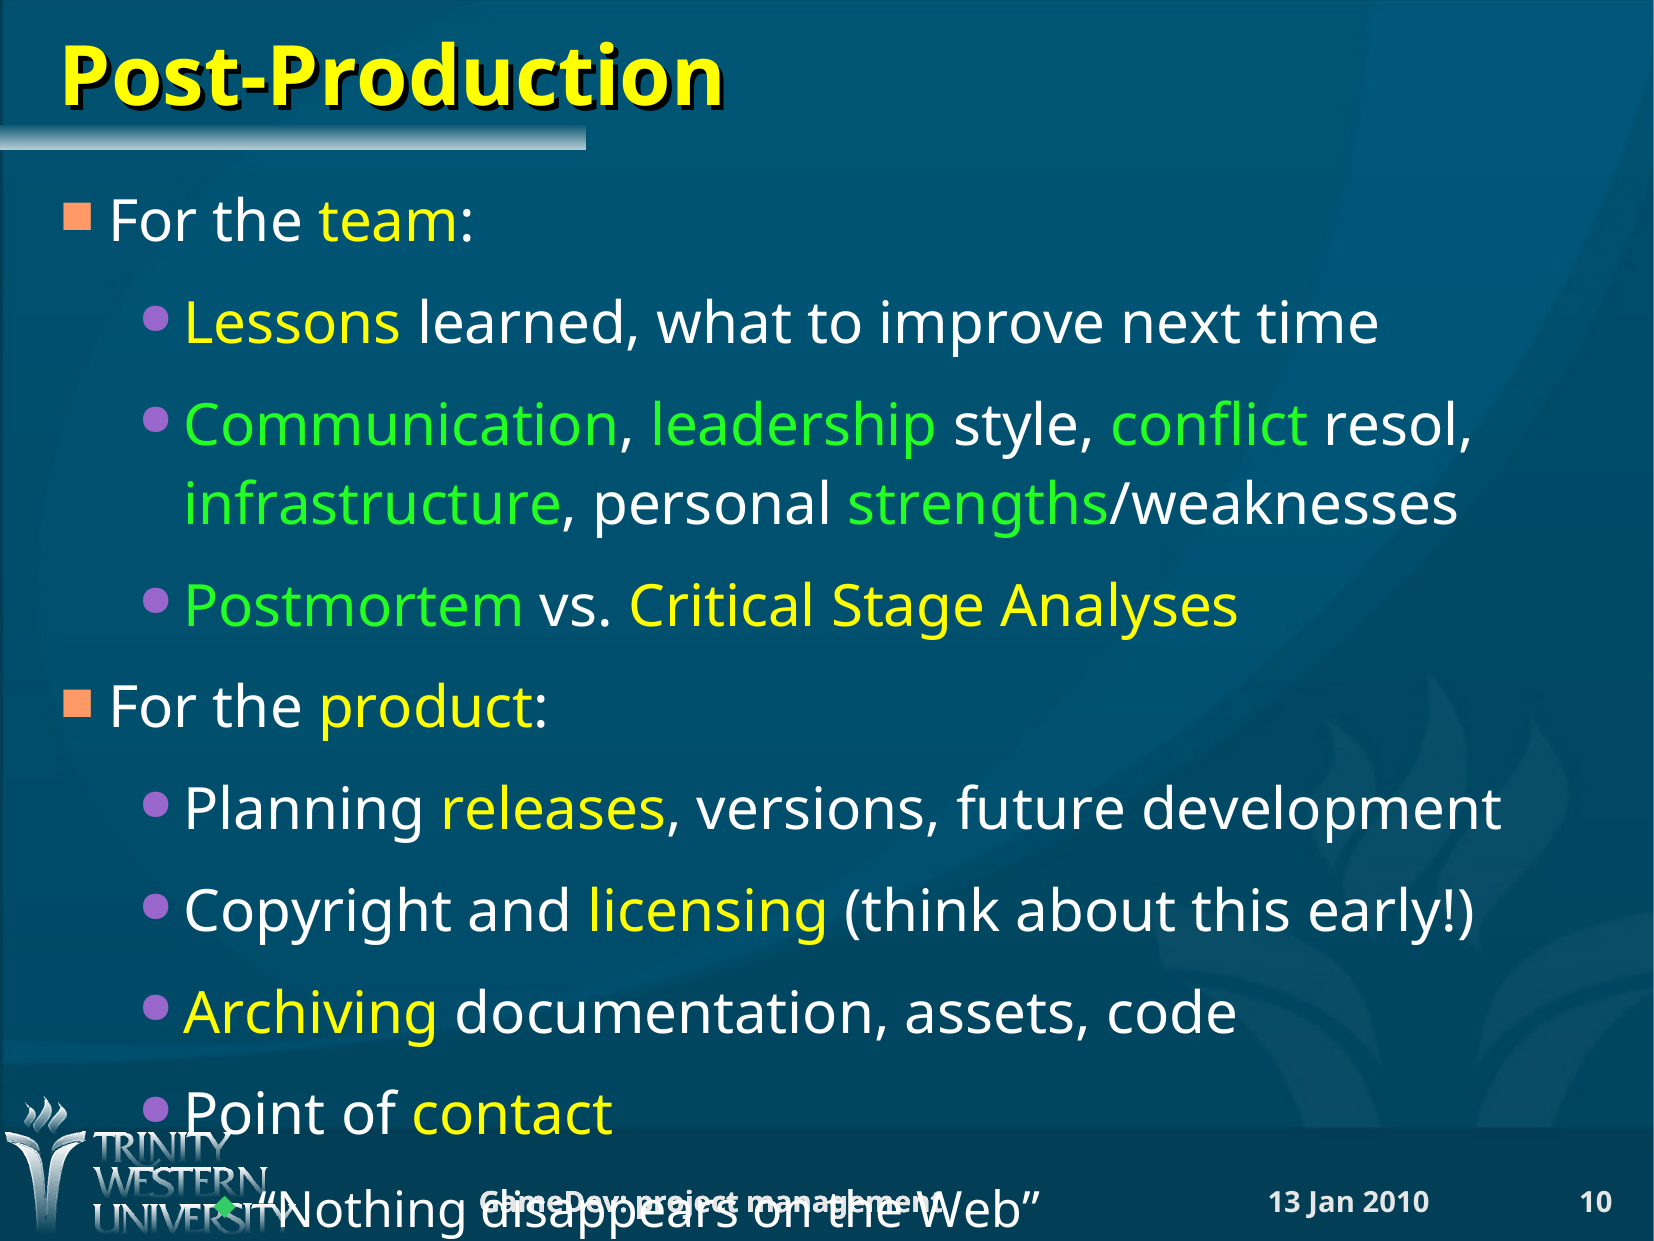

# Post-Production
For the team:
Lessons learned, what to improve next time
Communication, leadership style, conflict resol, infrastructure, personal strengths/weaknesses
Postmortem vs. Critical Stage Analyses
For the product:
Planning releases, versions, future development
Copyright and licensing (think about this early!)
Archiving documentation, assets, code
Point of contact
“Nothing disappears on the Web”
GameDev: project management
13 Jan 2010
10